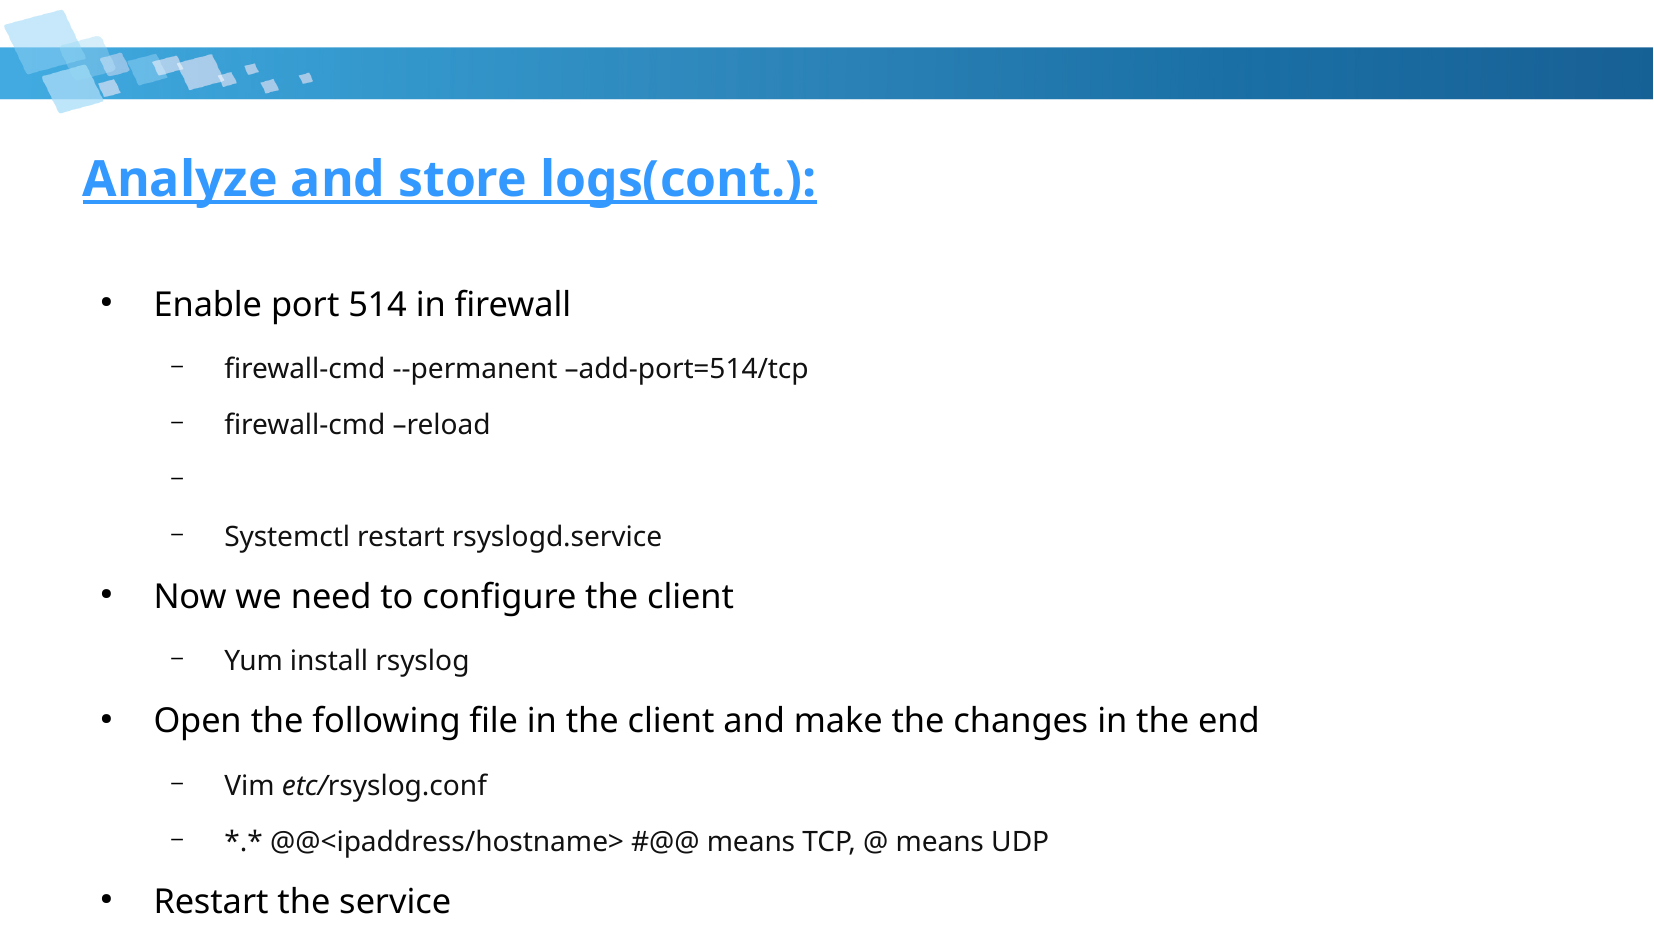

# Analyze and store logs(cont.):
Enable port 514 in firewall
firewall-cmd --permanent –add-port=514/tcp
firewall-cmd –reload
Systemctl restart rsyslogd.service
Now we need to configure the client
Yum install rsyslog
Open the following file in the client and make the changes in the end
Vim etc/rsyslog.conf
*.* @@<ipaddress/hostname> #@@ means TCP, @ means UDP
Restart the service
Systemctl restart rsyslogd.service